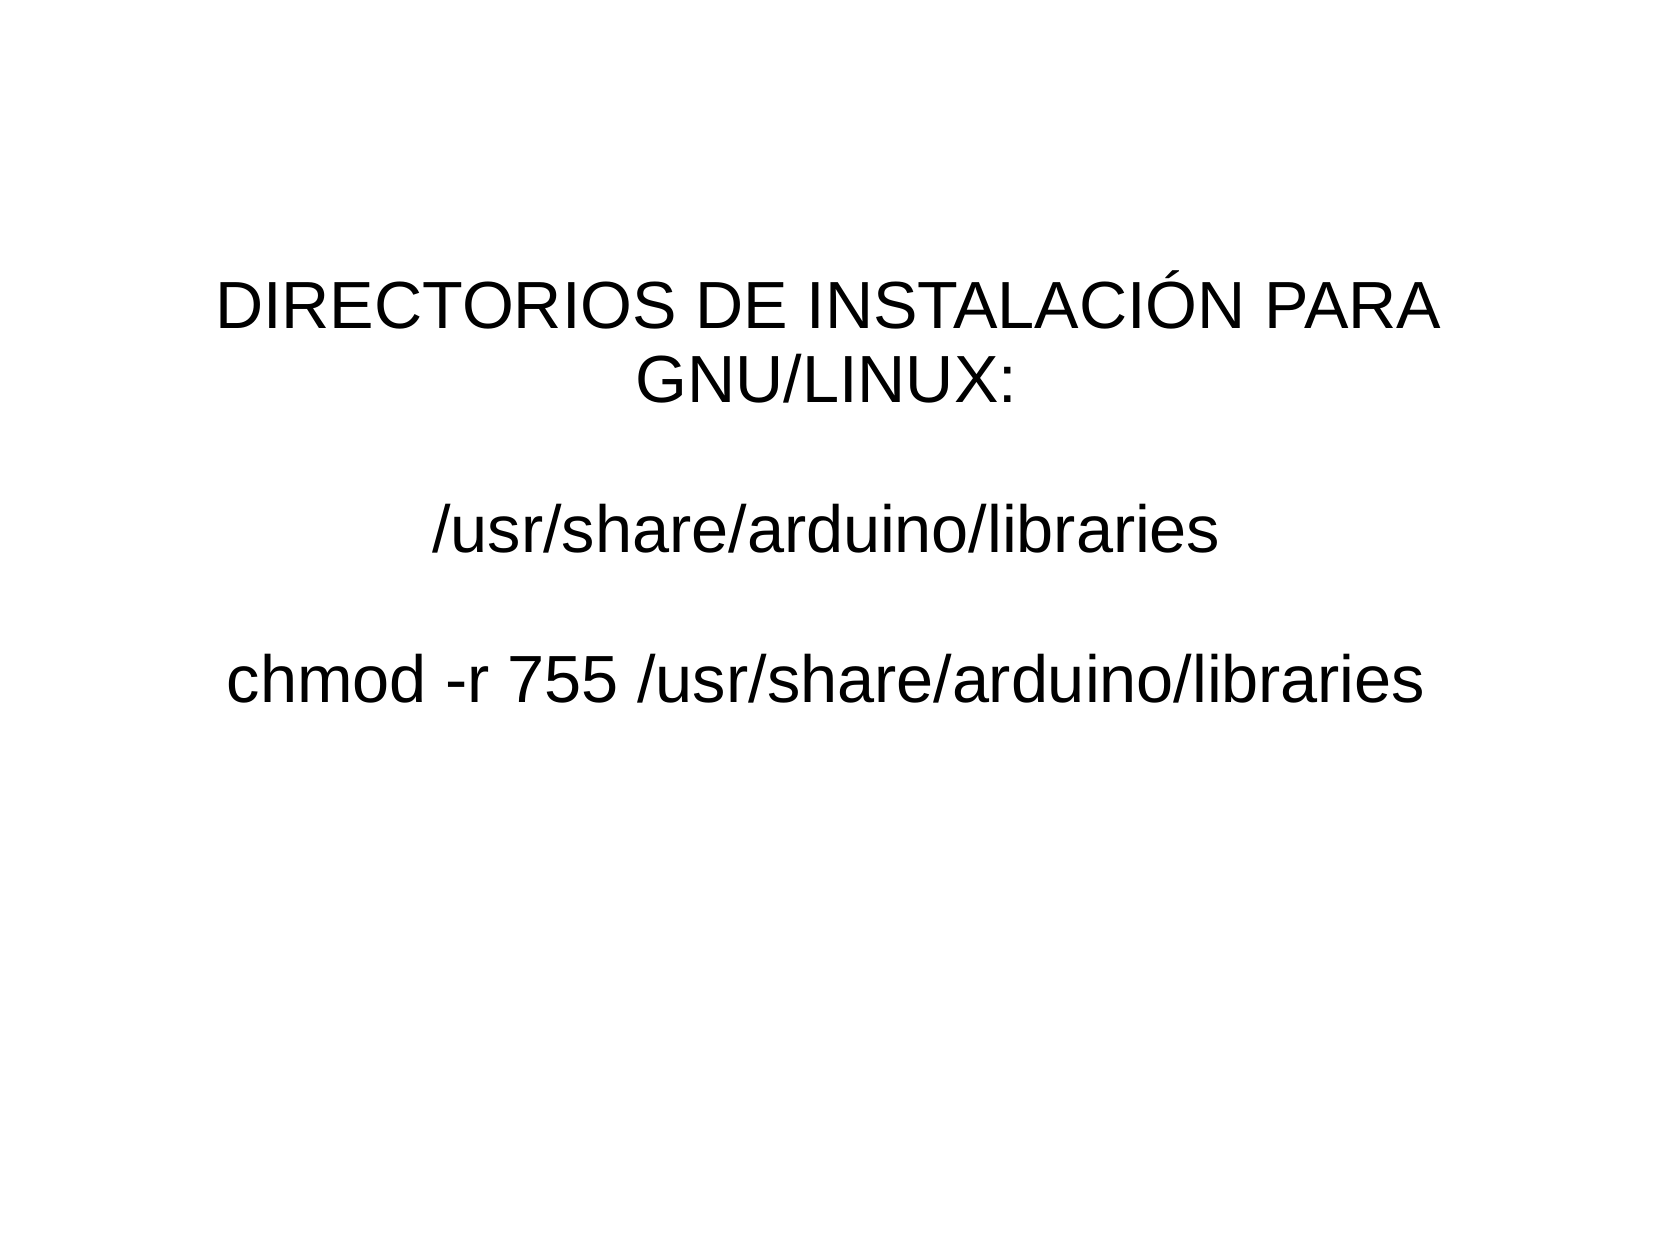

# DIRECTORIOS DE INSTALACIÓN PARA GNU/LINUX:
/usr/share/arduino/libraries
chmod -r 755 /usr/share/arduino/libraries